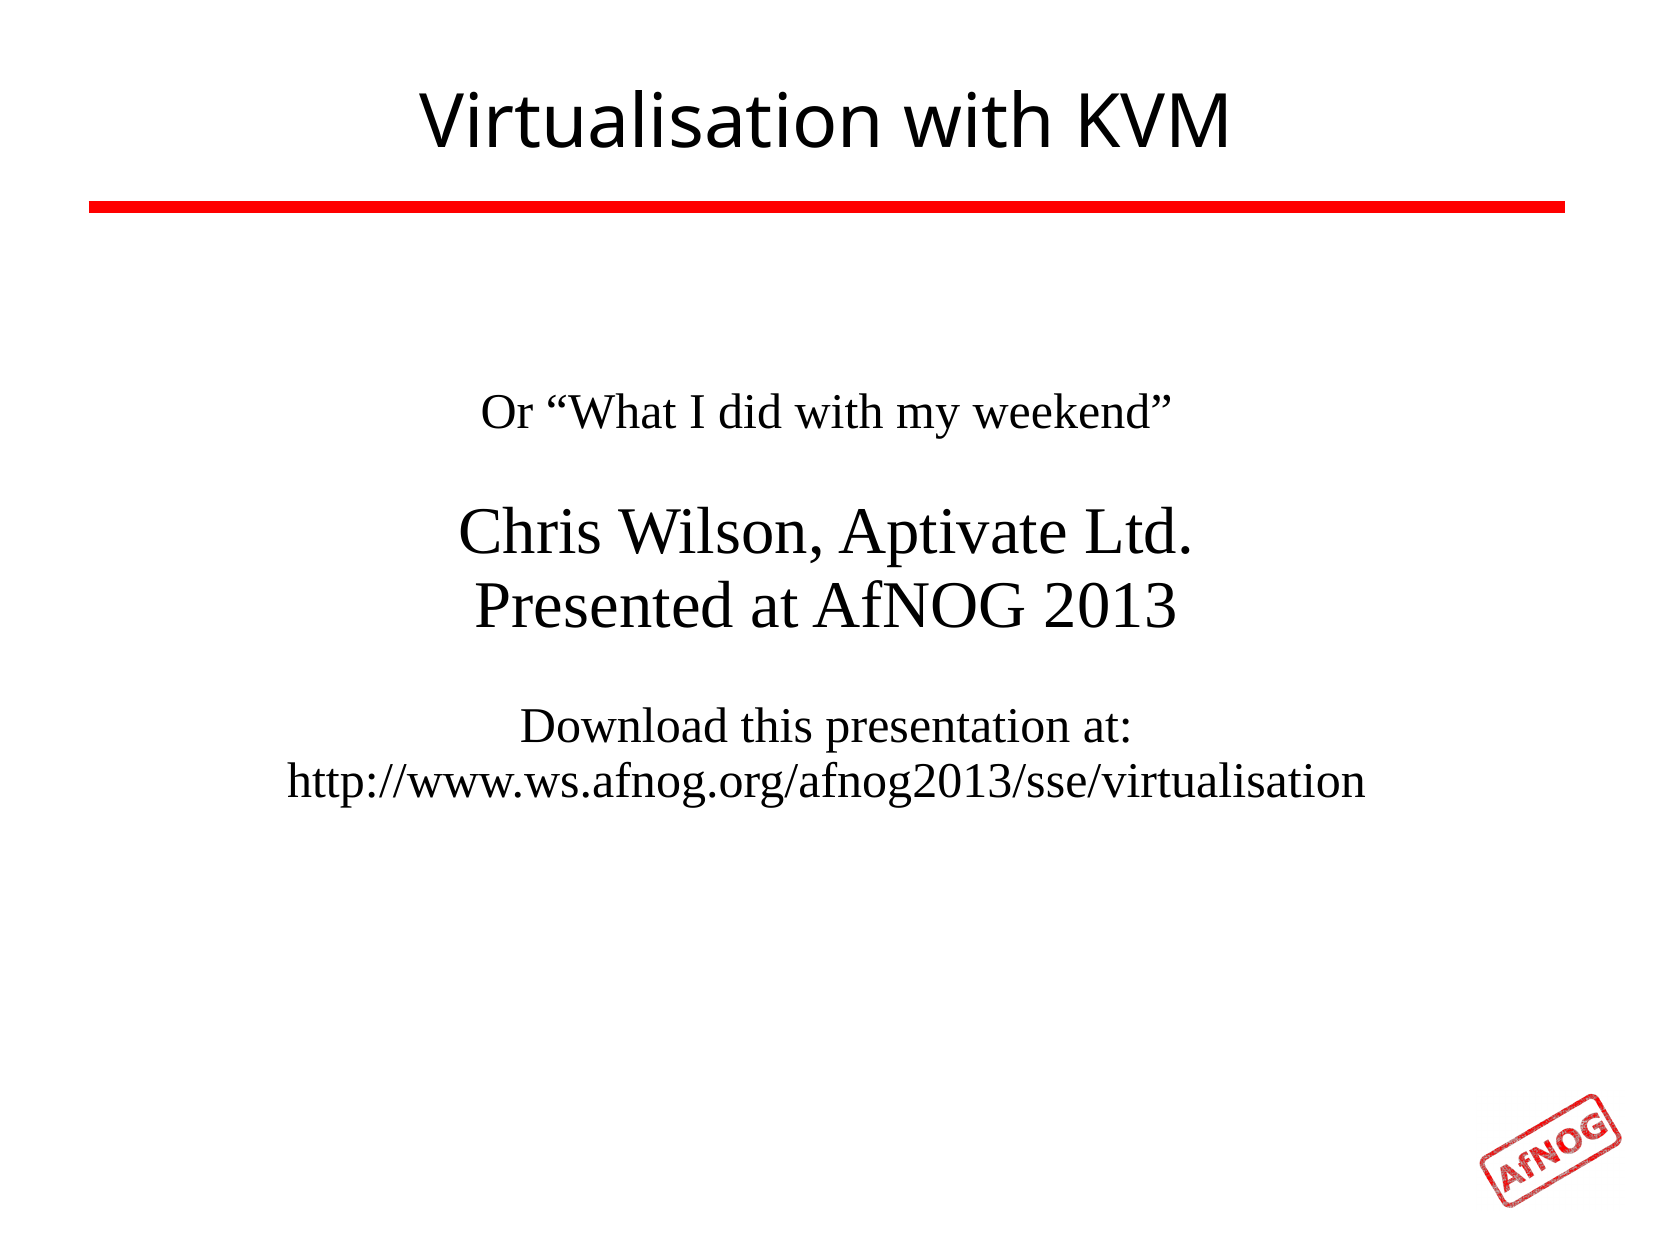

# Virtualisation with KVM
Or “What I did with my weekend”
Chris Wilson, Aptivate Ltd.
Presented at AfNOG 2013
Download this presentation at:
http://www.ws.afnog.org/afnog2013/sse/virtualisation